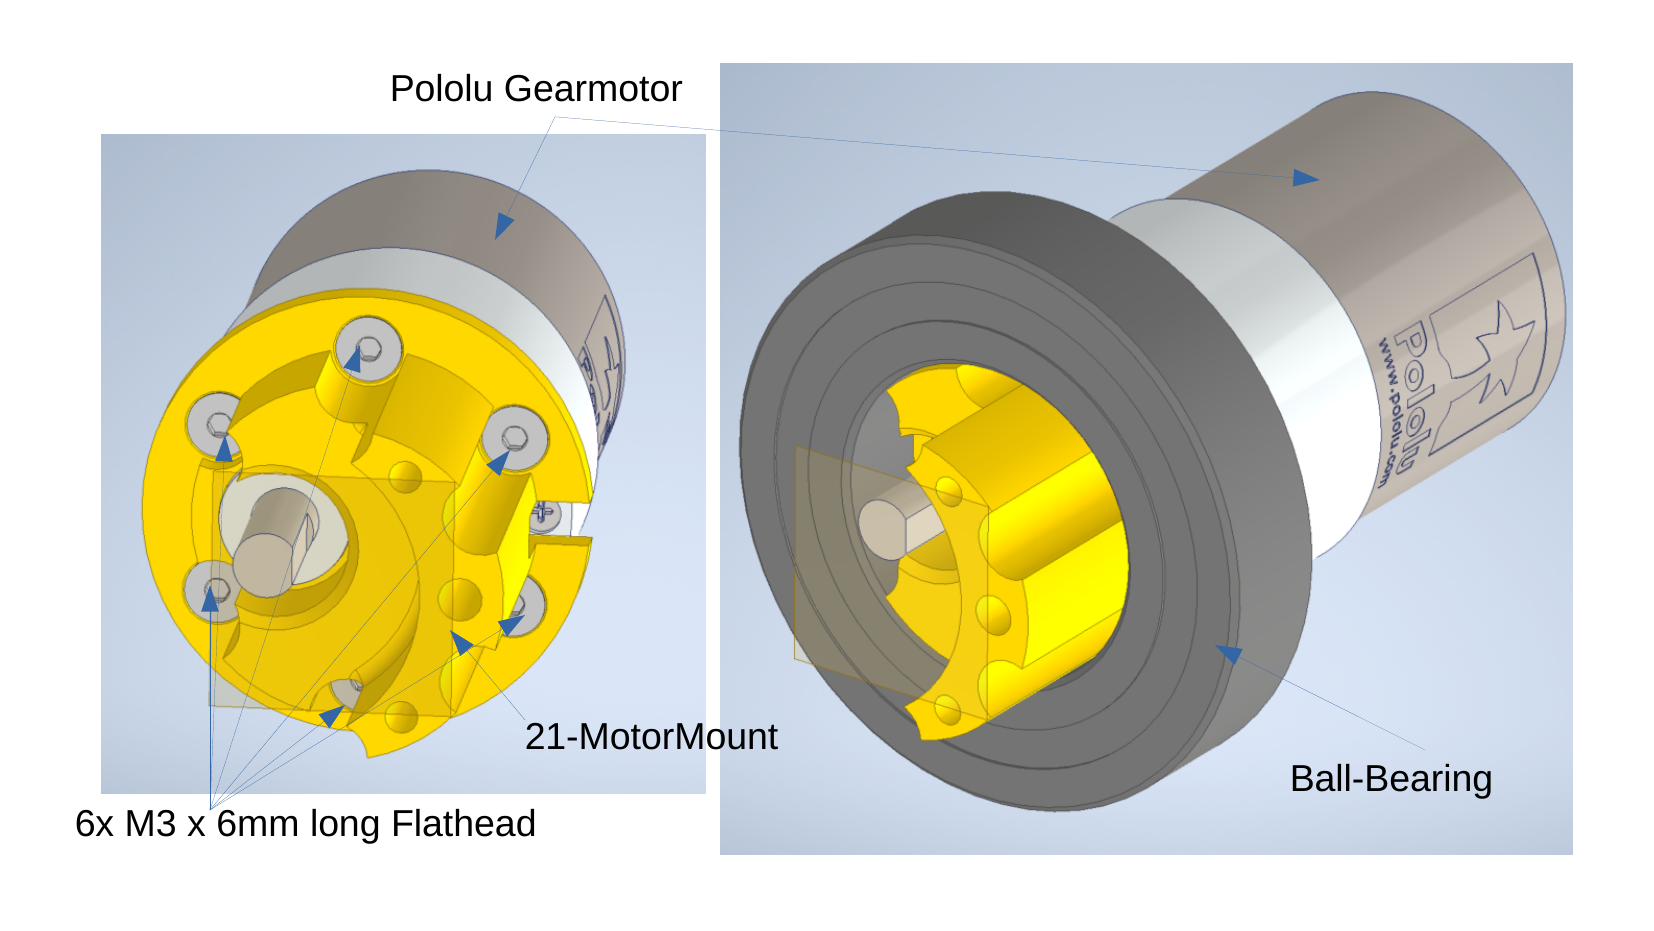

Pololu Gearmotor
21-MotorMount
Ball-Bearing
6x M3 x 6mm long Flathead